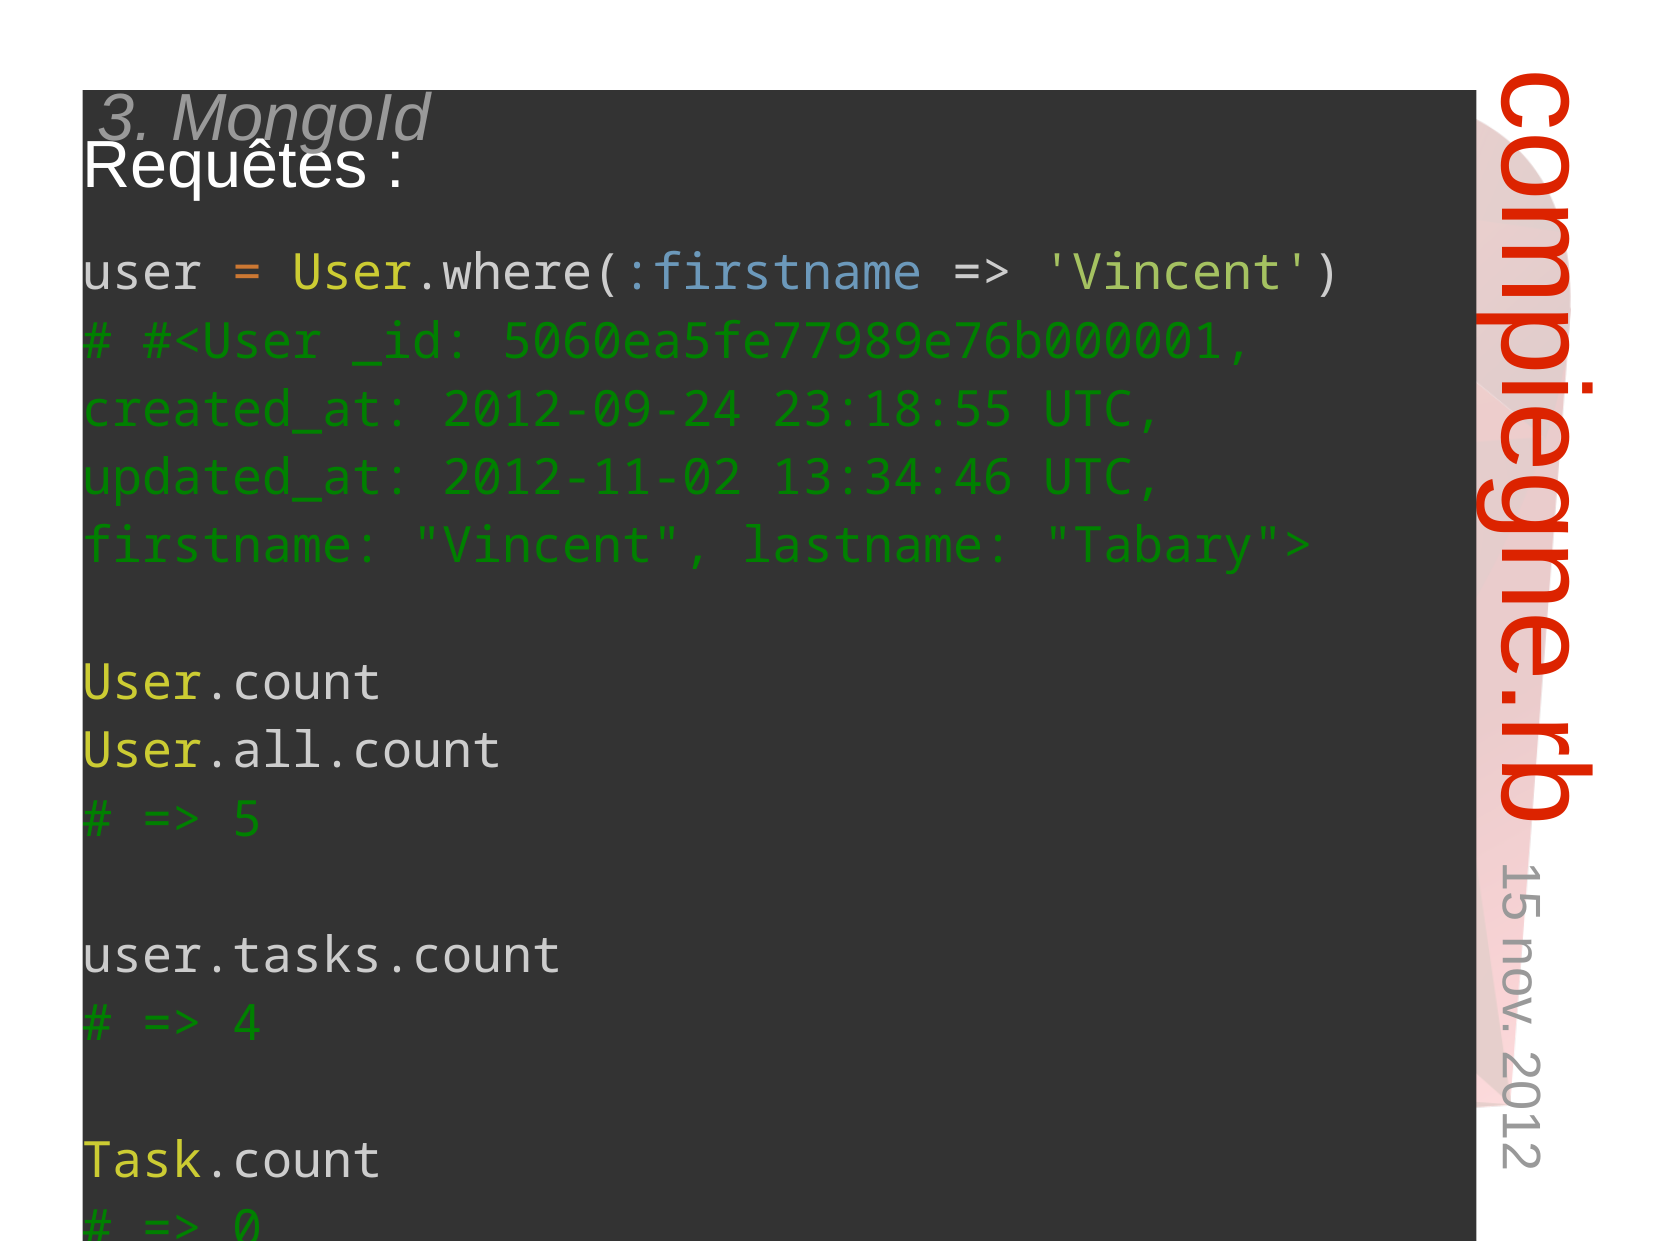

3. MongoId
Requêtes :
user = User.where(:firstname => 'Vincent')
# #<User _id: 5060ea5fe77989e76b000001, created_at: 2012-09-24 23:18:55 UTC, updated_at: 2012-11-02 13:34:46 UTC, firstname: "Vincent", lastname: "Tabary">
User.count
User.all.count
# => 5
user.tasks.count
# => 4
Task.count
# => 0
# compiegne.rb 15 nov. 2012